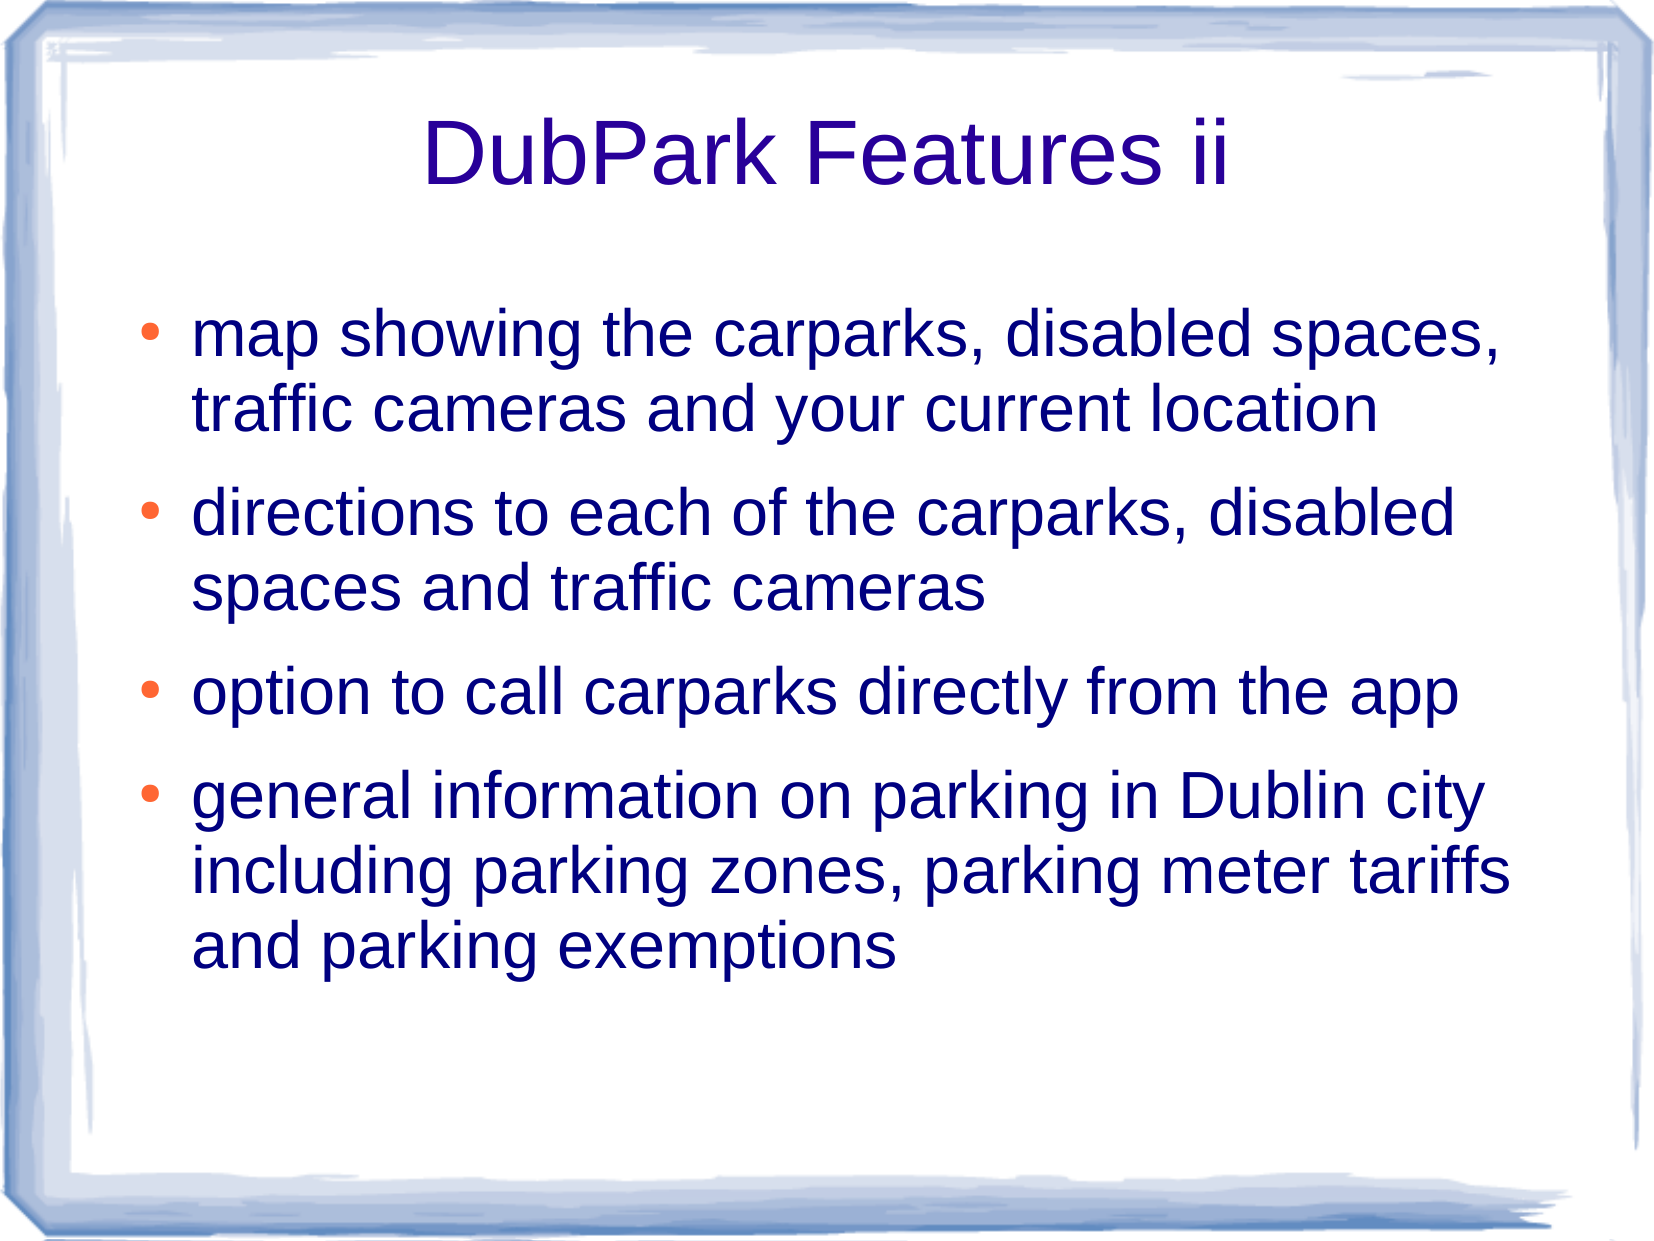

# DubPark Features ii
map showing the carparks, disabled spaces, traffic cameras and your current location
directions to each of the carparks, disabled spaces and traffic cameras
option to call carparks directly from the app
general information on parking in Dublin city including parking zones, parking meter tariffs and parking exemptions